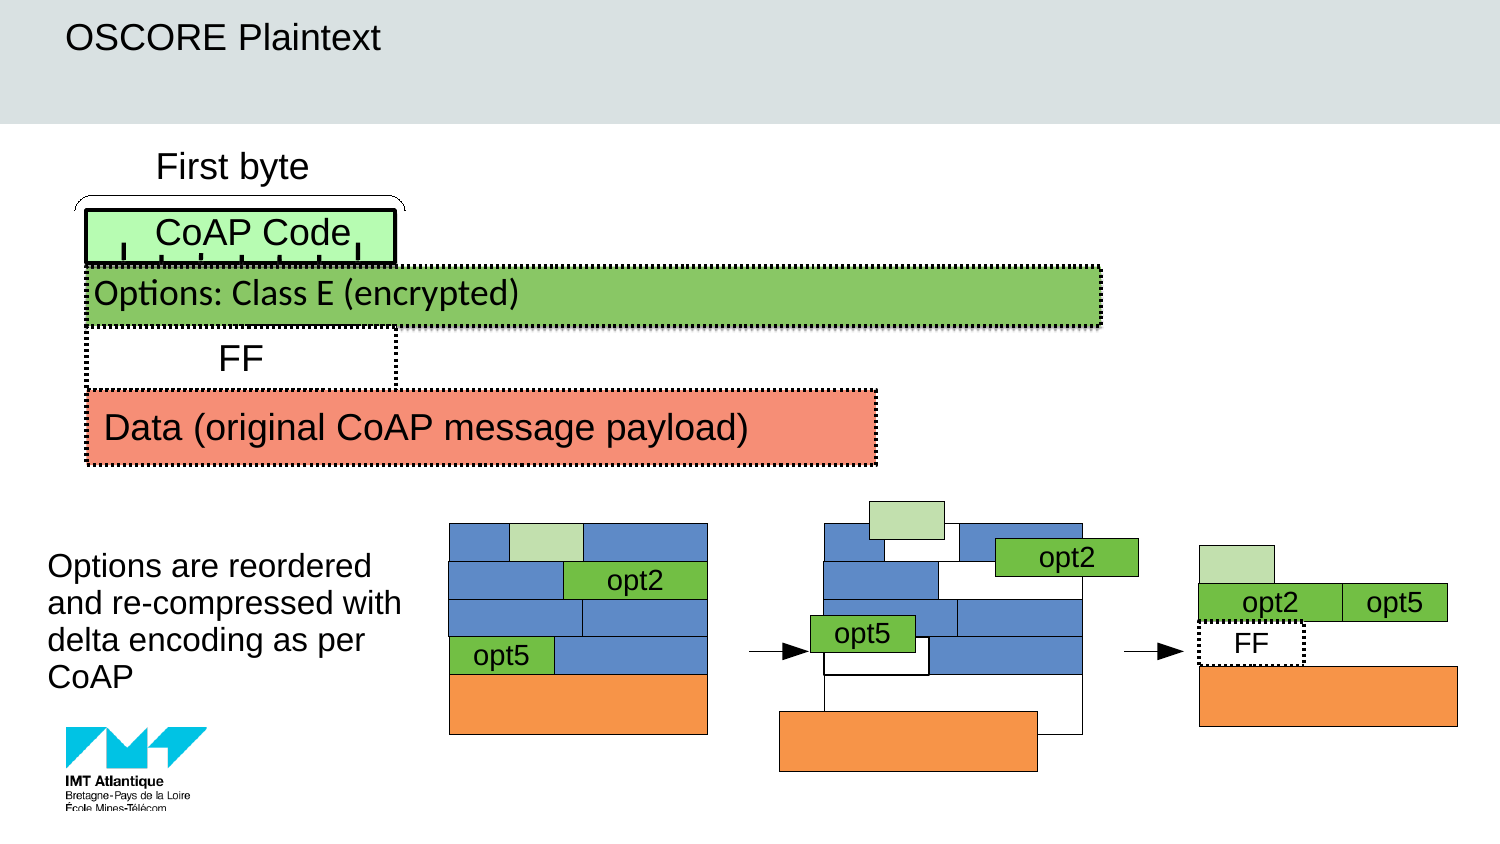

# OSCORE Plaintext
First byte
CoAP Code
Options: Class E (encrypted)
FF
Data (original CoAP message payload)
opt2
Options are reordered and re-compressed with delta encoding as per CoAP
opt2
opt5
opt2
opt5
FF
opt5